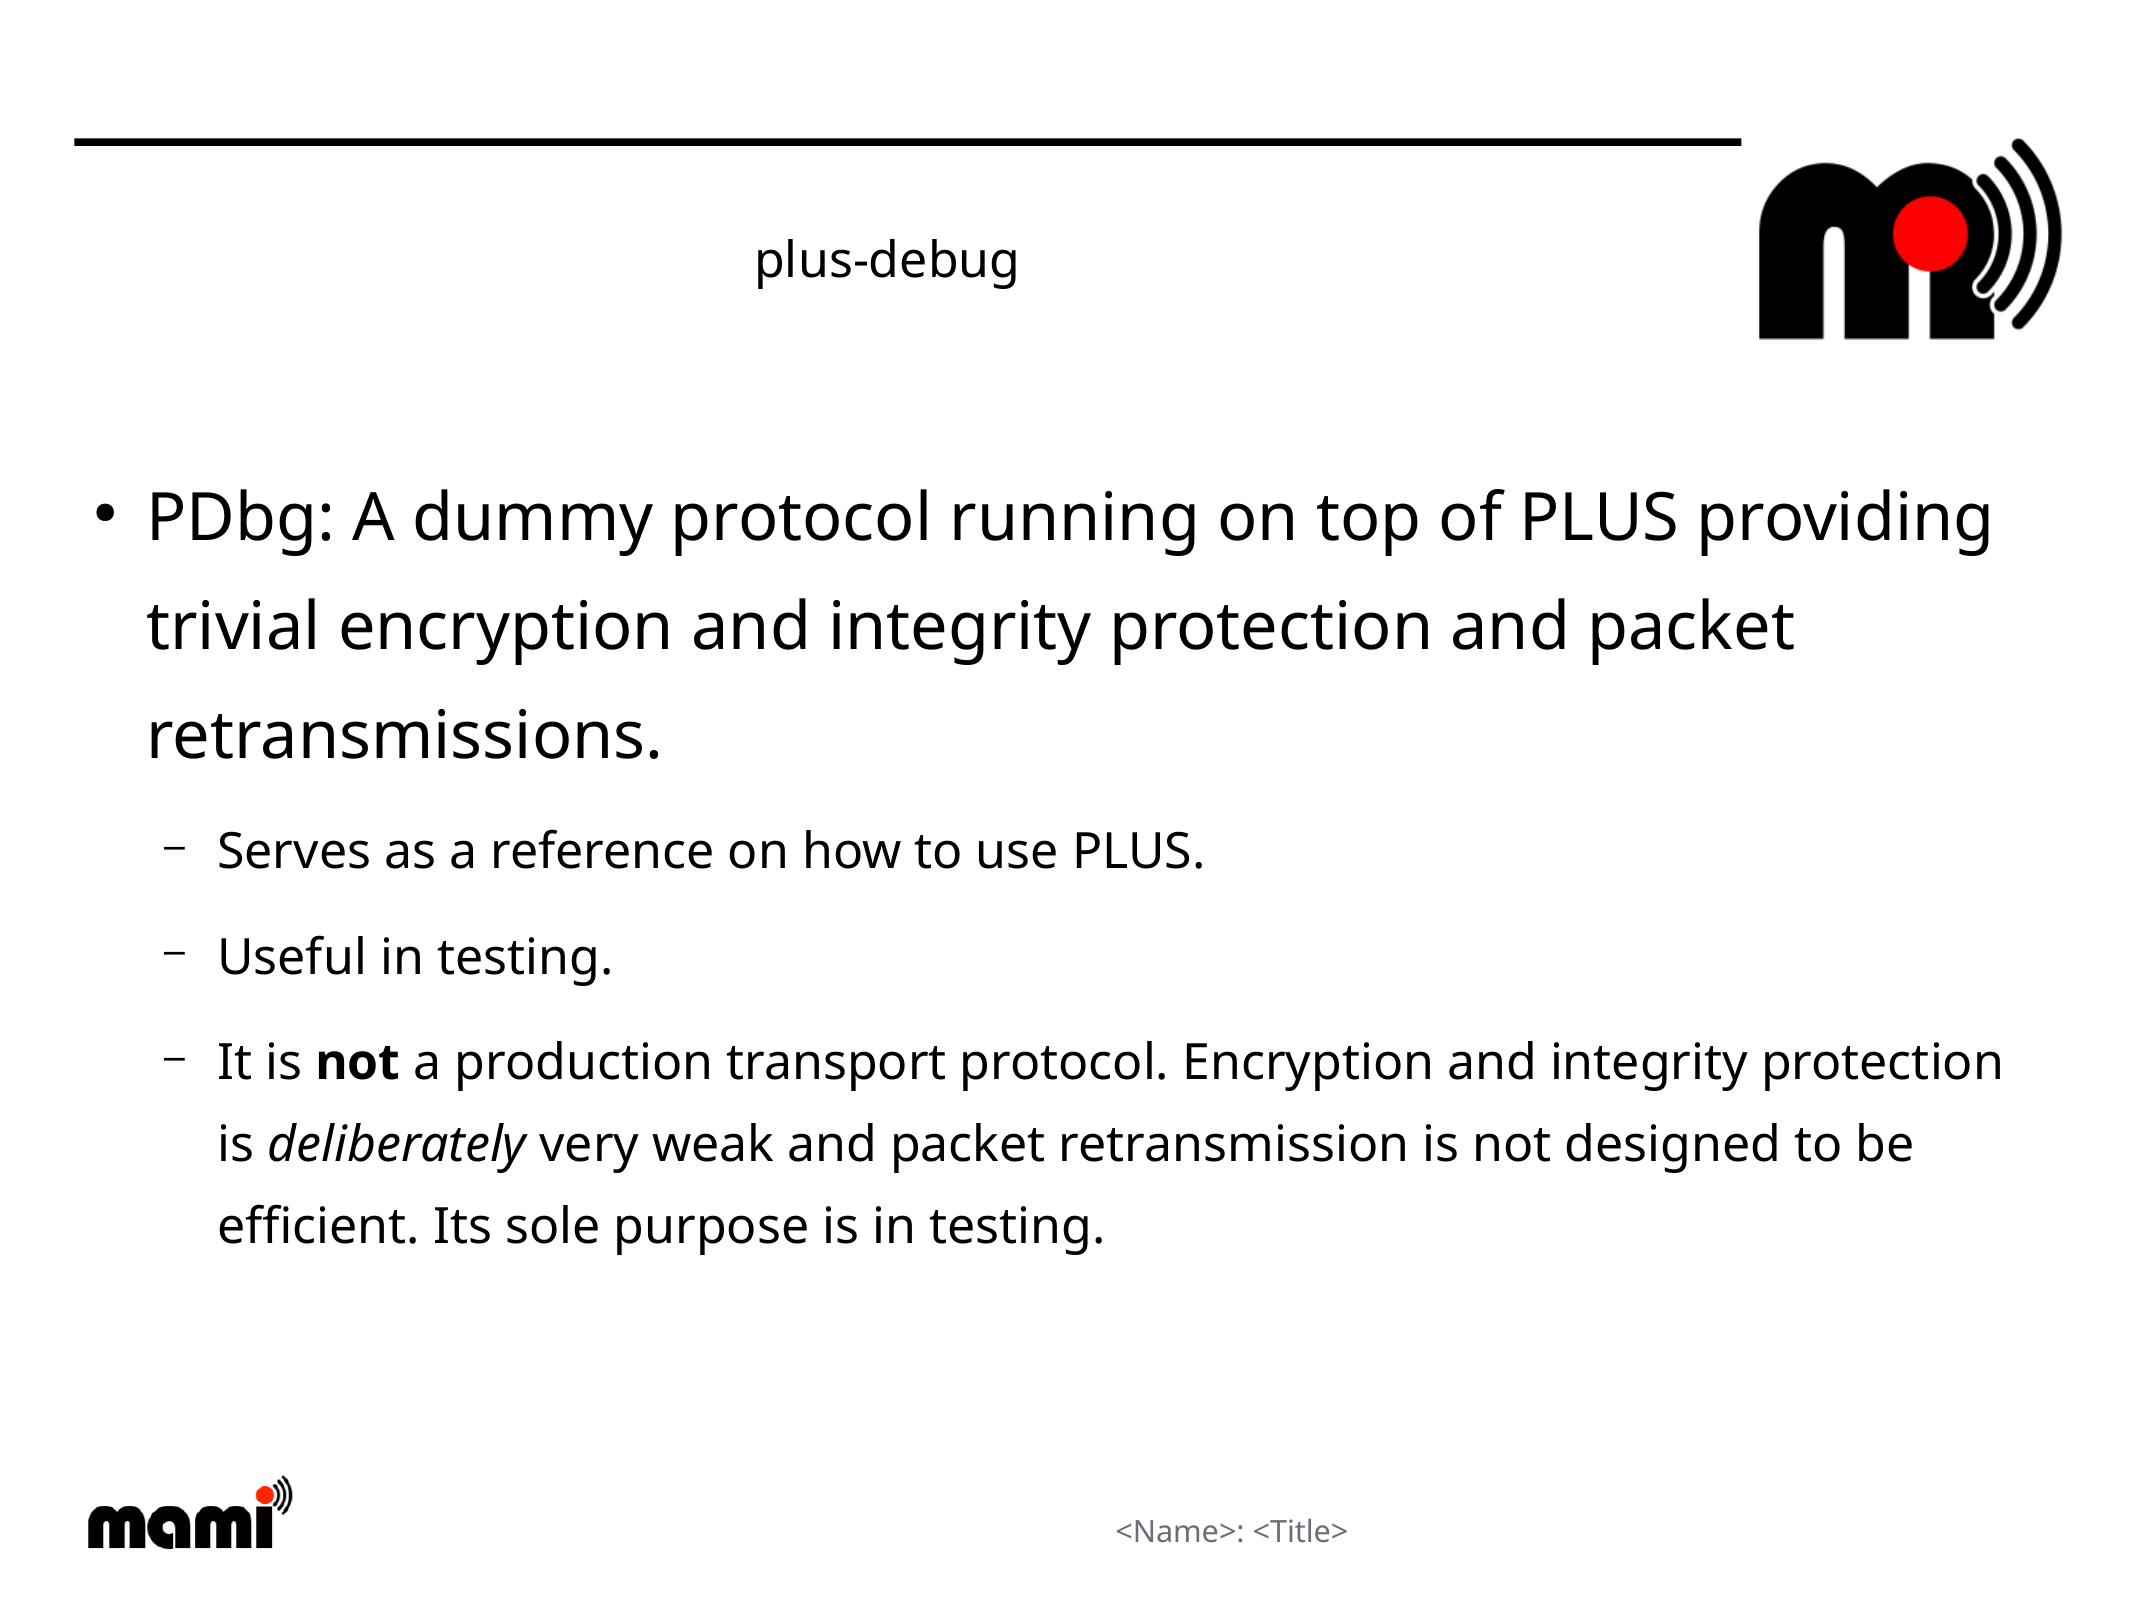

# plus-debug
PDbg: A dummy protocol running on top of PLUS providing trivial encryption and integrity protection and packet retransmissions.
Serves as a reference on how to use PLUS.
Useful in testing.
It is not a production transport protocol. Encryption and integrity protection is deliberately very weak and packet retransmission is not designed to be efficient. Its sole purpose is in testing.